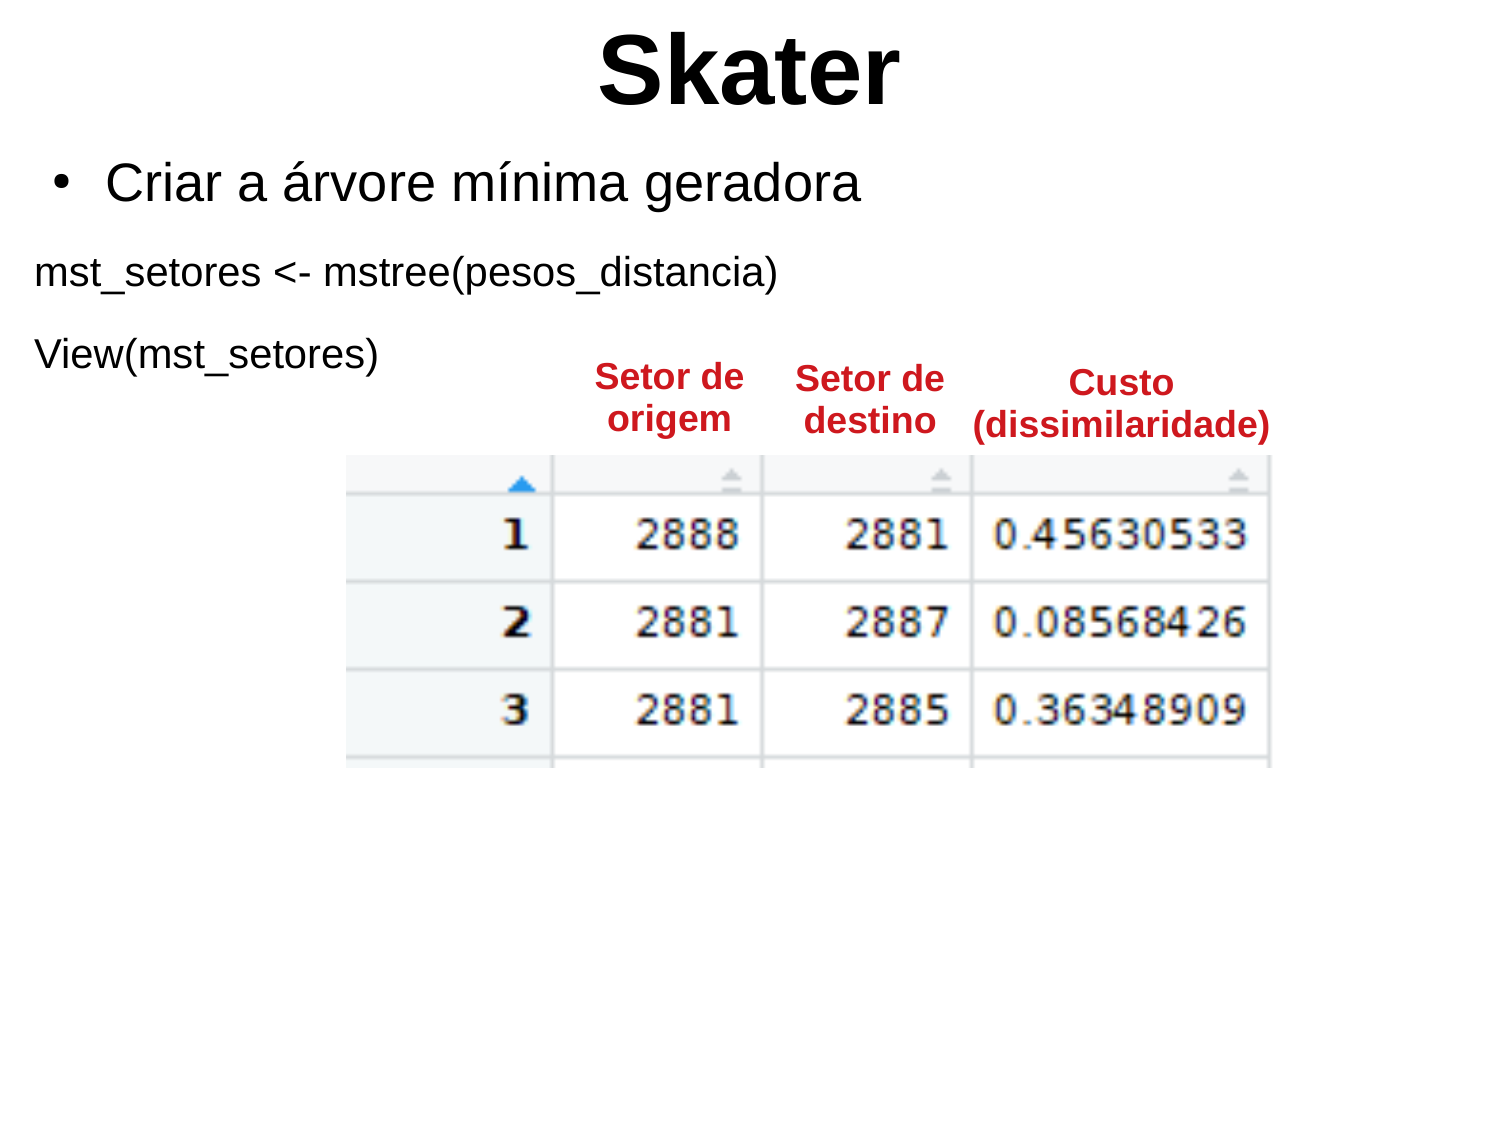

# Skater
Criar a árvore mínima geradora
mst_setores <- mstree(pesos_distancia)
View(mst_setores)
Setor de origem
Setor de destino
Custo
(dissimilaridade)